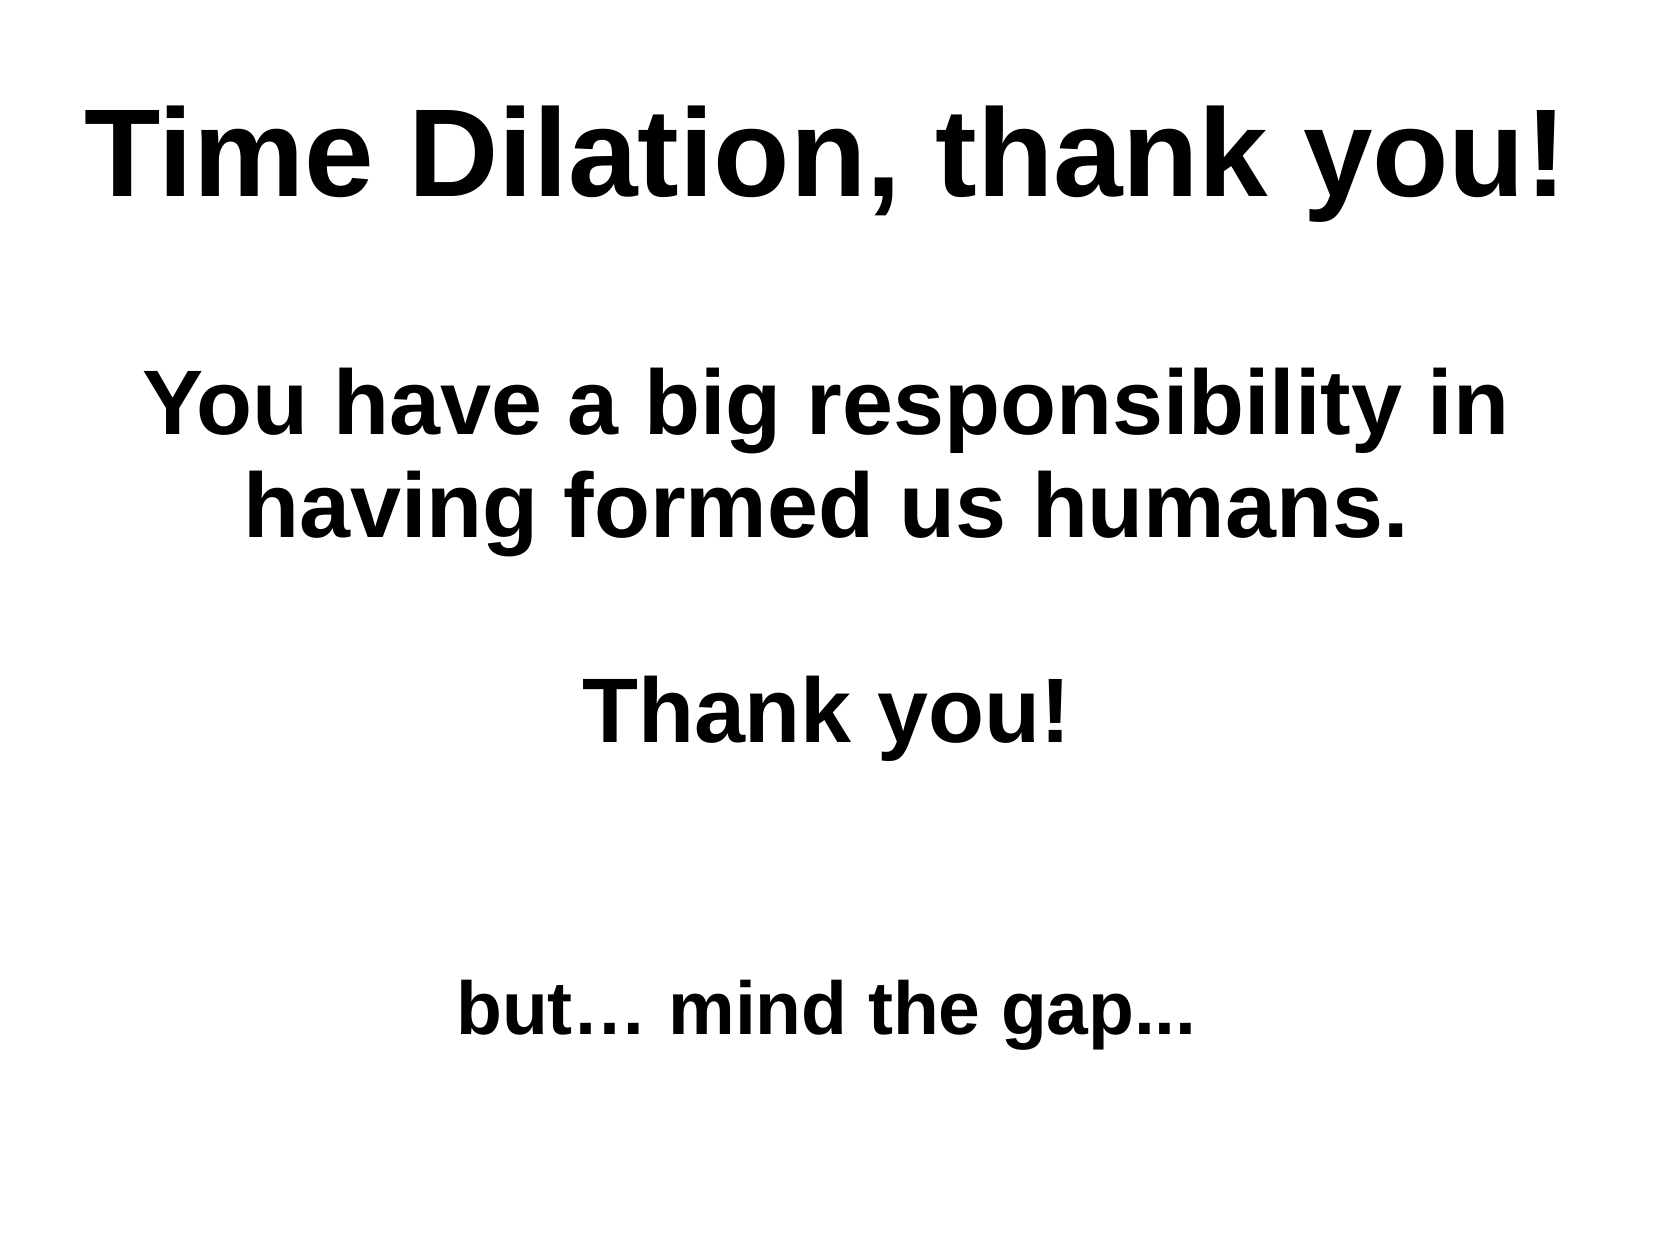

# Time Dilation, thank you!
You have a big responsibility in having formed us humans.
Thank you!
but… mind the gap...